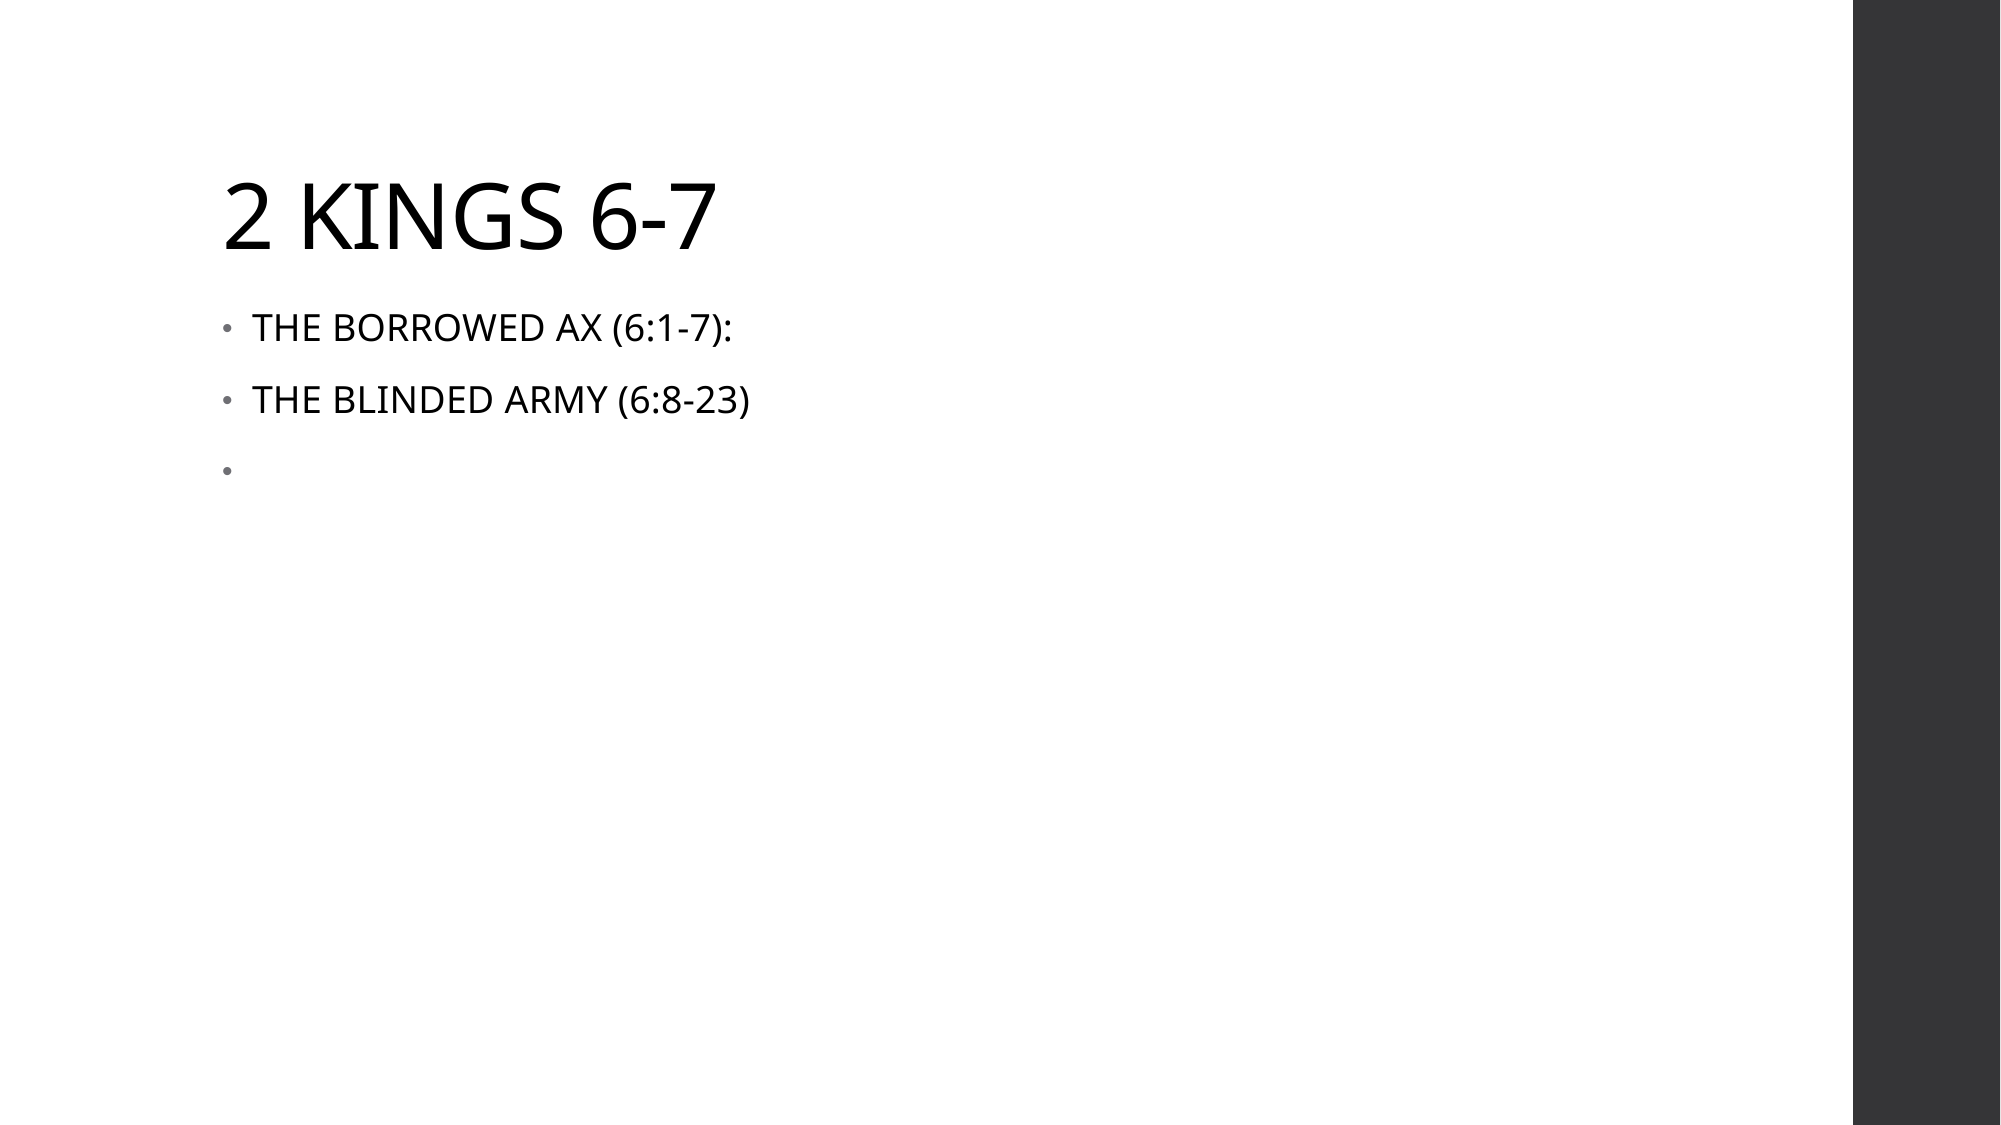

# 2 KINGS 6-7
THE BORROWED AX (6:1-7):
THE BLINDED ARMY (6:8-23)